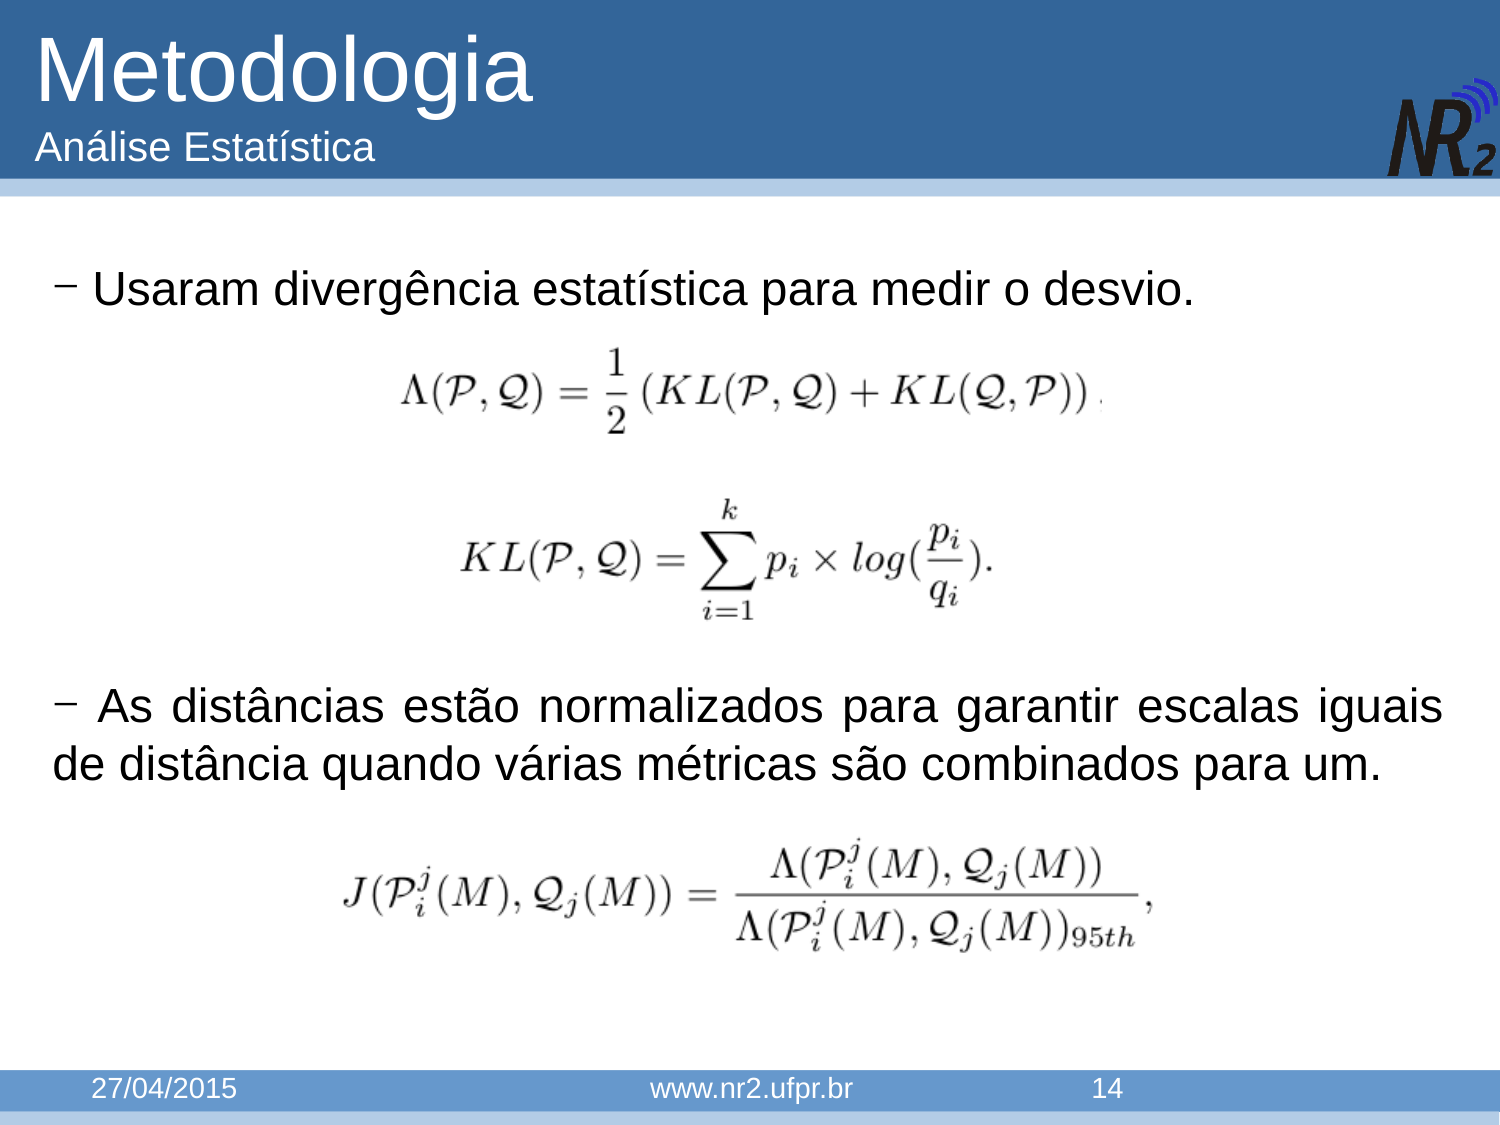

Metodologia
Análise Estatística
 Usaram divergência estatística para medir o desvio.
 As distâncias estão normalizados para garantir escalas iguais de distância quando várias métricas são combinados para um.
27/04/2015
www.nr2.ufpr.br